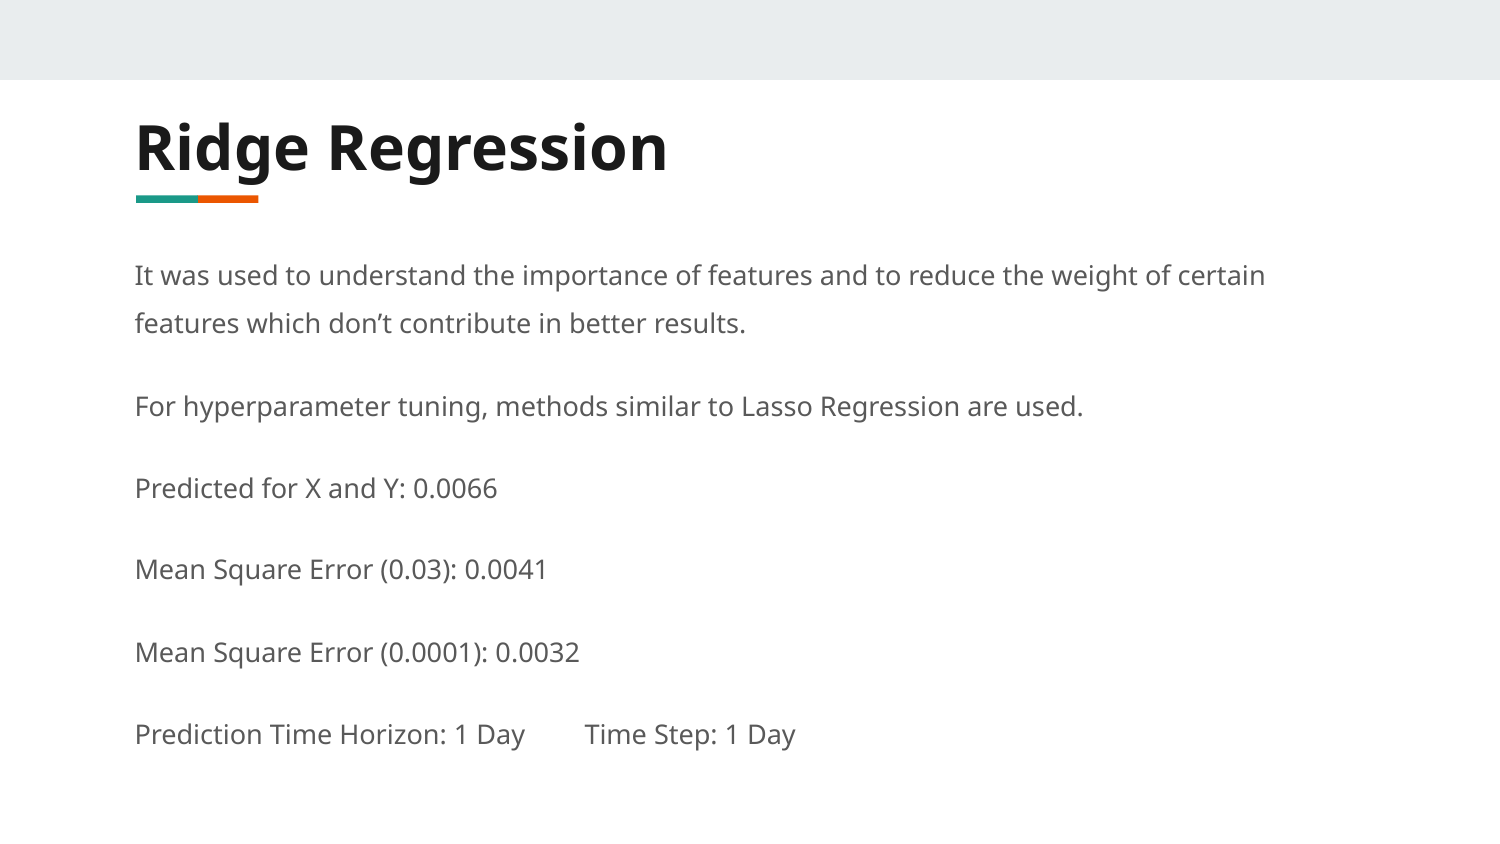

# Ridge Regression
It was used to understand the importance of features and to reduce the weight of certain features which don’t contribute in better results.
For hyperparameter tuning, methods similar to Lasso Regression are used.
Predicted for X and Y: 0.0066
Mean Square Error (0.03): 0.0041
Mean Square Error (0.0001): 0.0032
Prediction Time Horizon: 1 Day 	Time Step: 1 Day